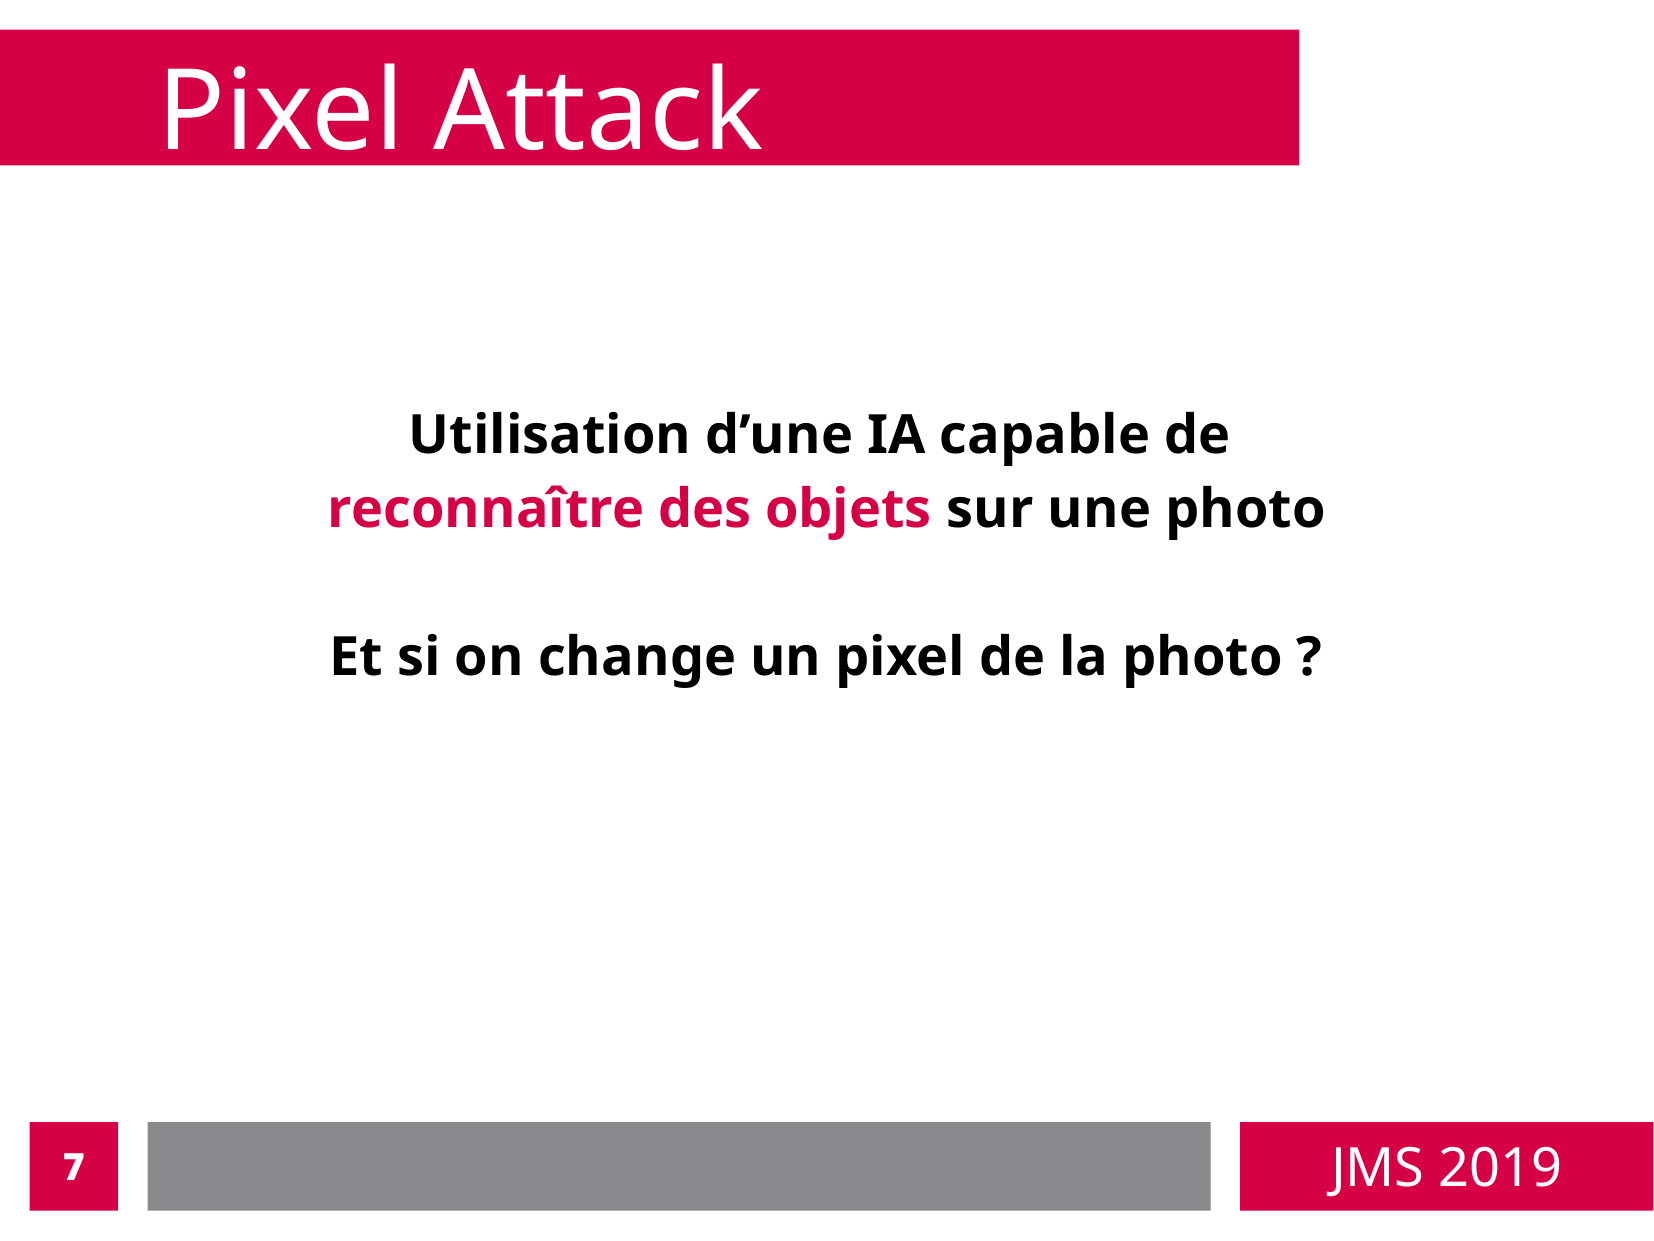

# Pixel Attack
Utilisation d’une IA capable de
reconnaître des objets sur une photo
Et si on change un pixel de la photo ?
7